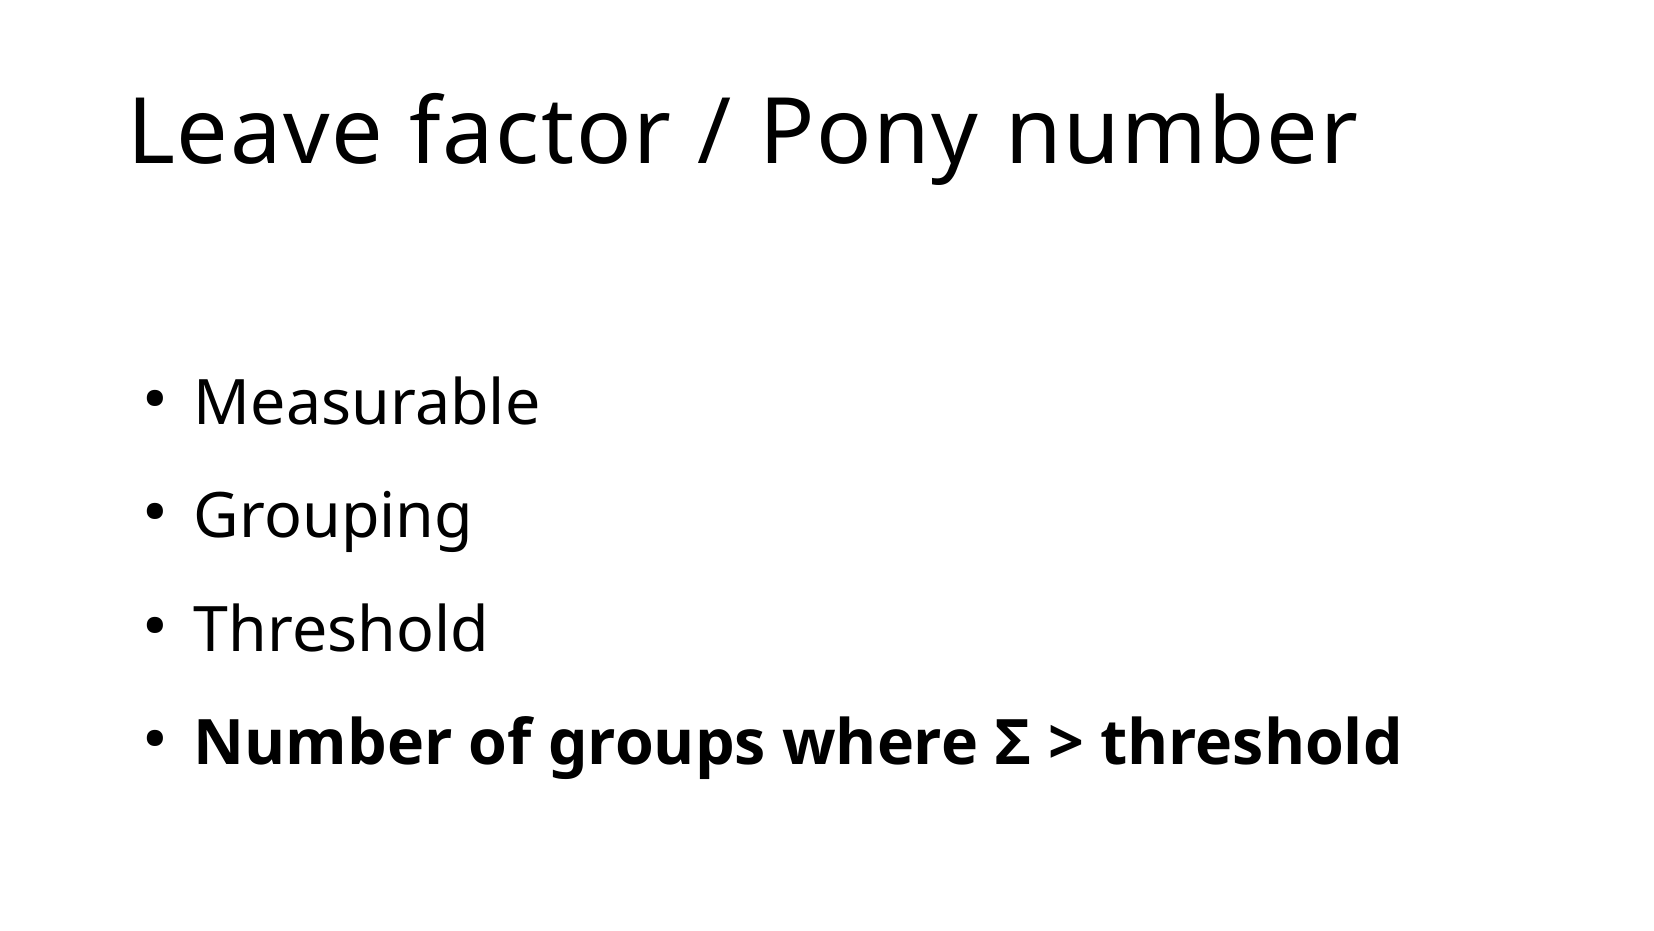

# Leave factor / Pony number
Measurable
Grouping
Threshold
Number of groups where Σ > threshold